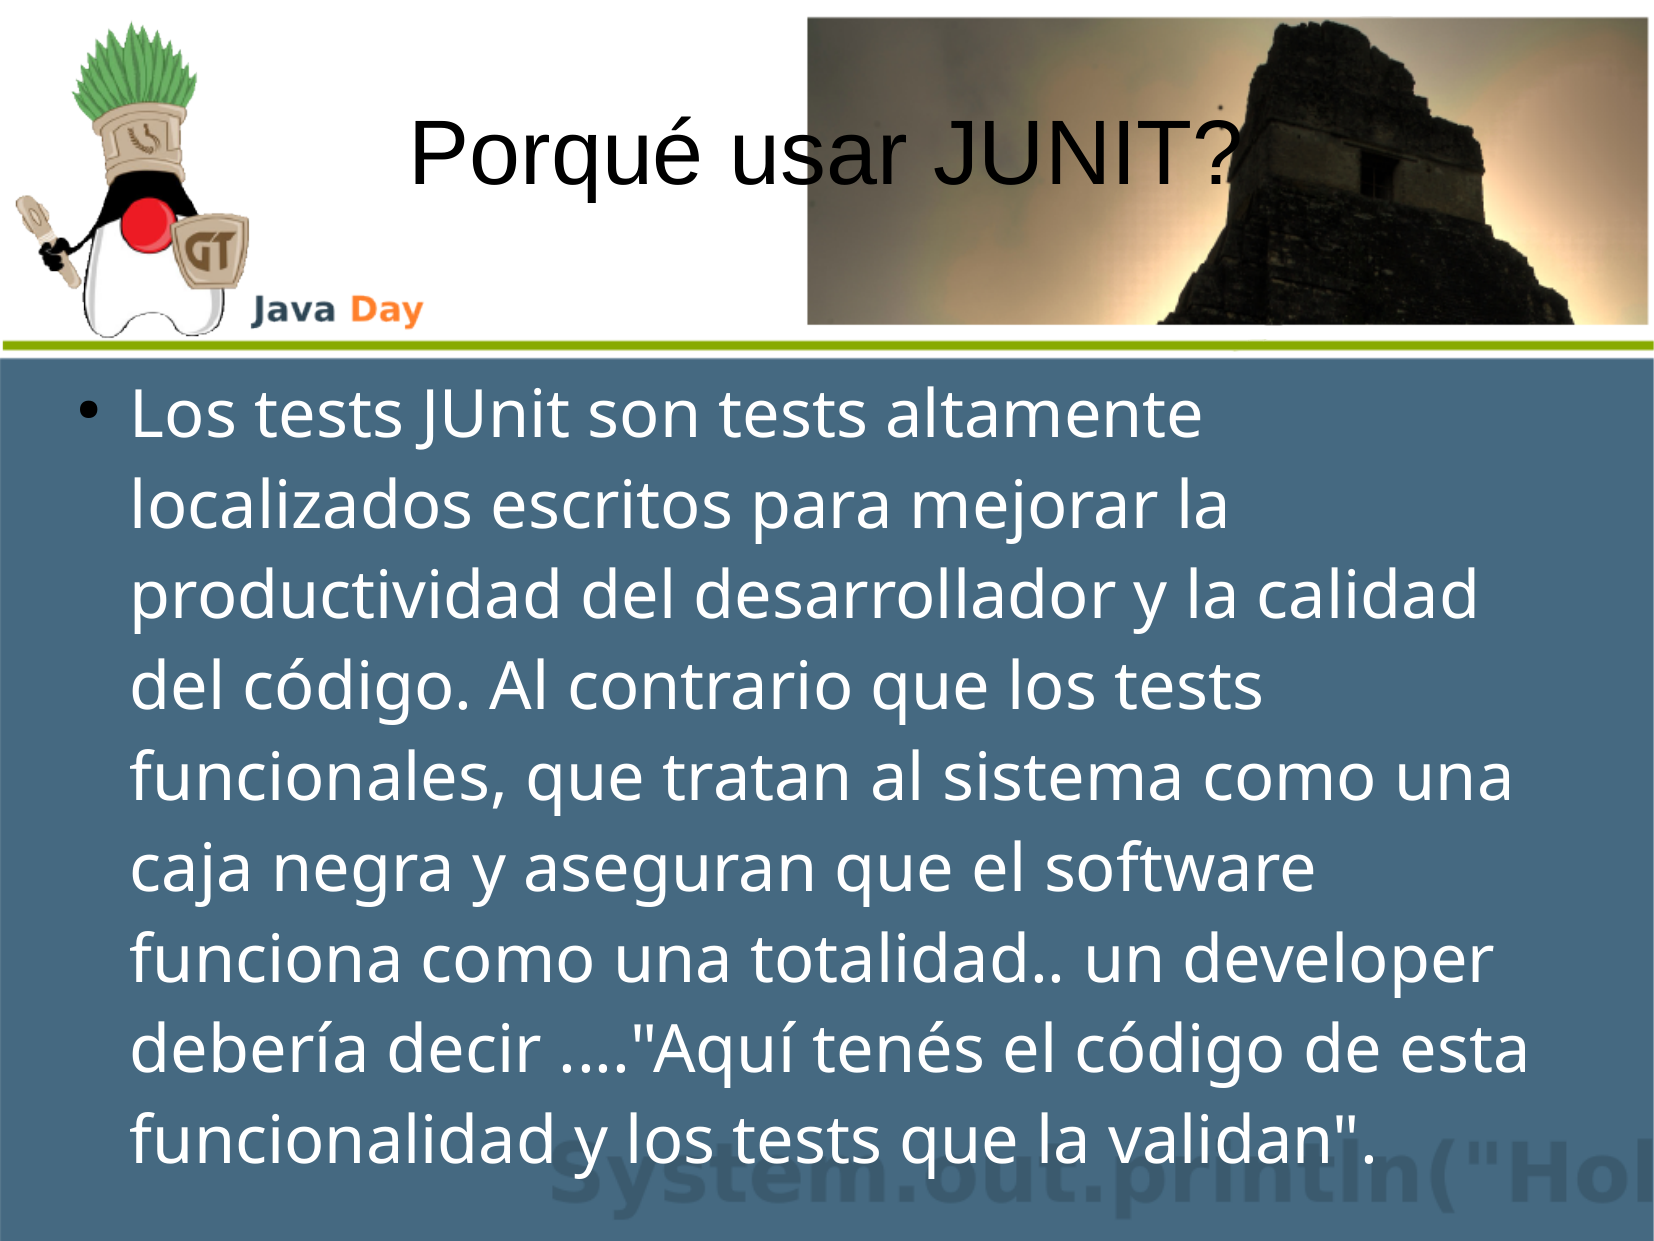

# Porqué usar JUNIT?
Los tests JUnit son tests altamente localizados escritos para mejorar la productividad del desarrollador y la calidad del código. Al contrario que los tests funcionales, que tratan al sistema como una caja negra y aseguran que el software funciona como una totalidad.. un developer debería decir ...."Aquí tenés el código de esta funcionalidad y los tests que la validan".